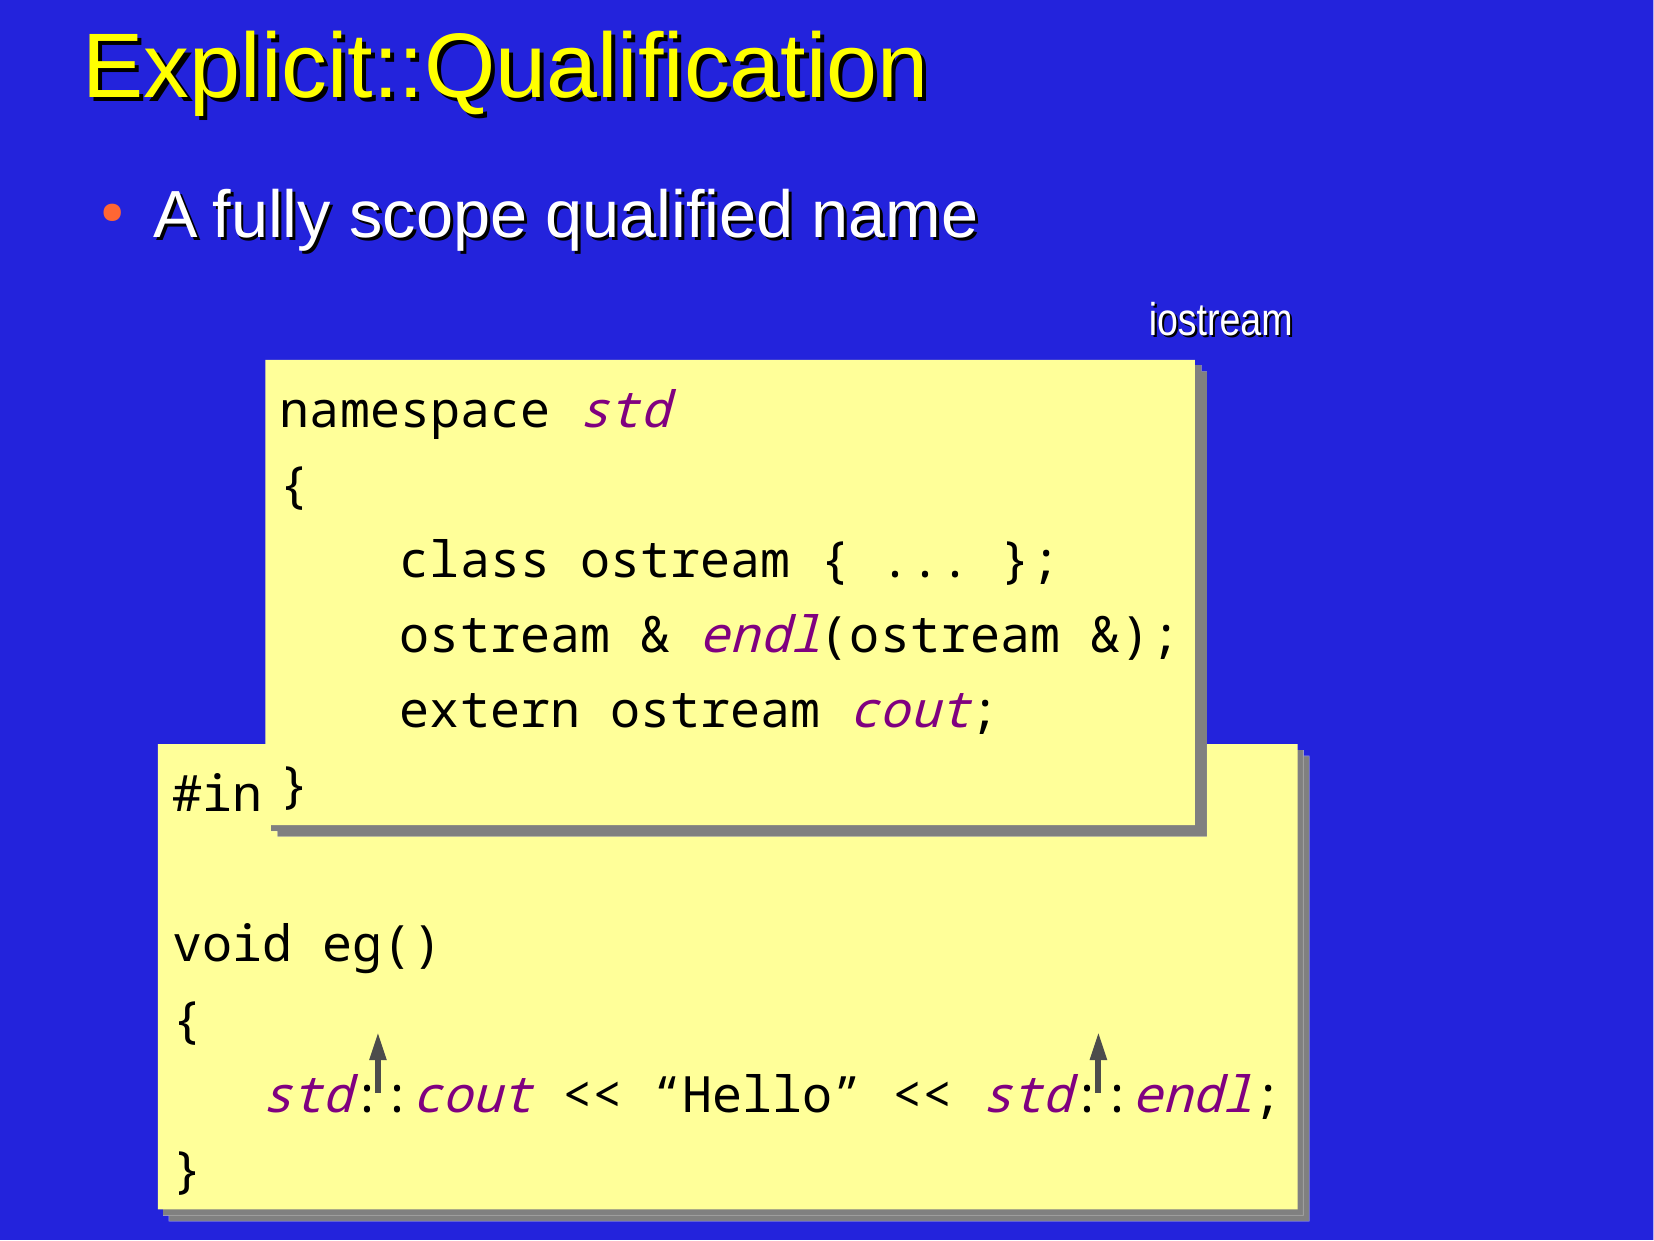

# Explicit::Qualification
A fully scope qualified name
iostream
namespace std
{
 class ostream { ... };
 ostream & endl(ostream &);
 extern ostream cout;
}
#include <iostream>
void eg()
{
 std::cout << “Hello” << std::endl;
}